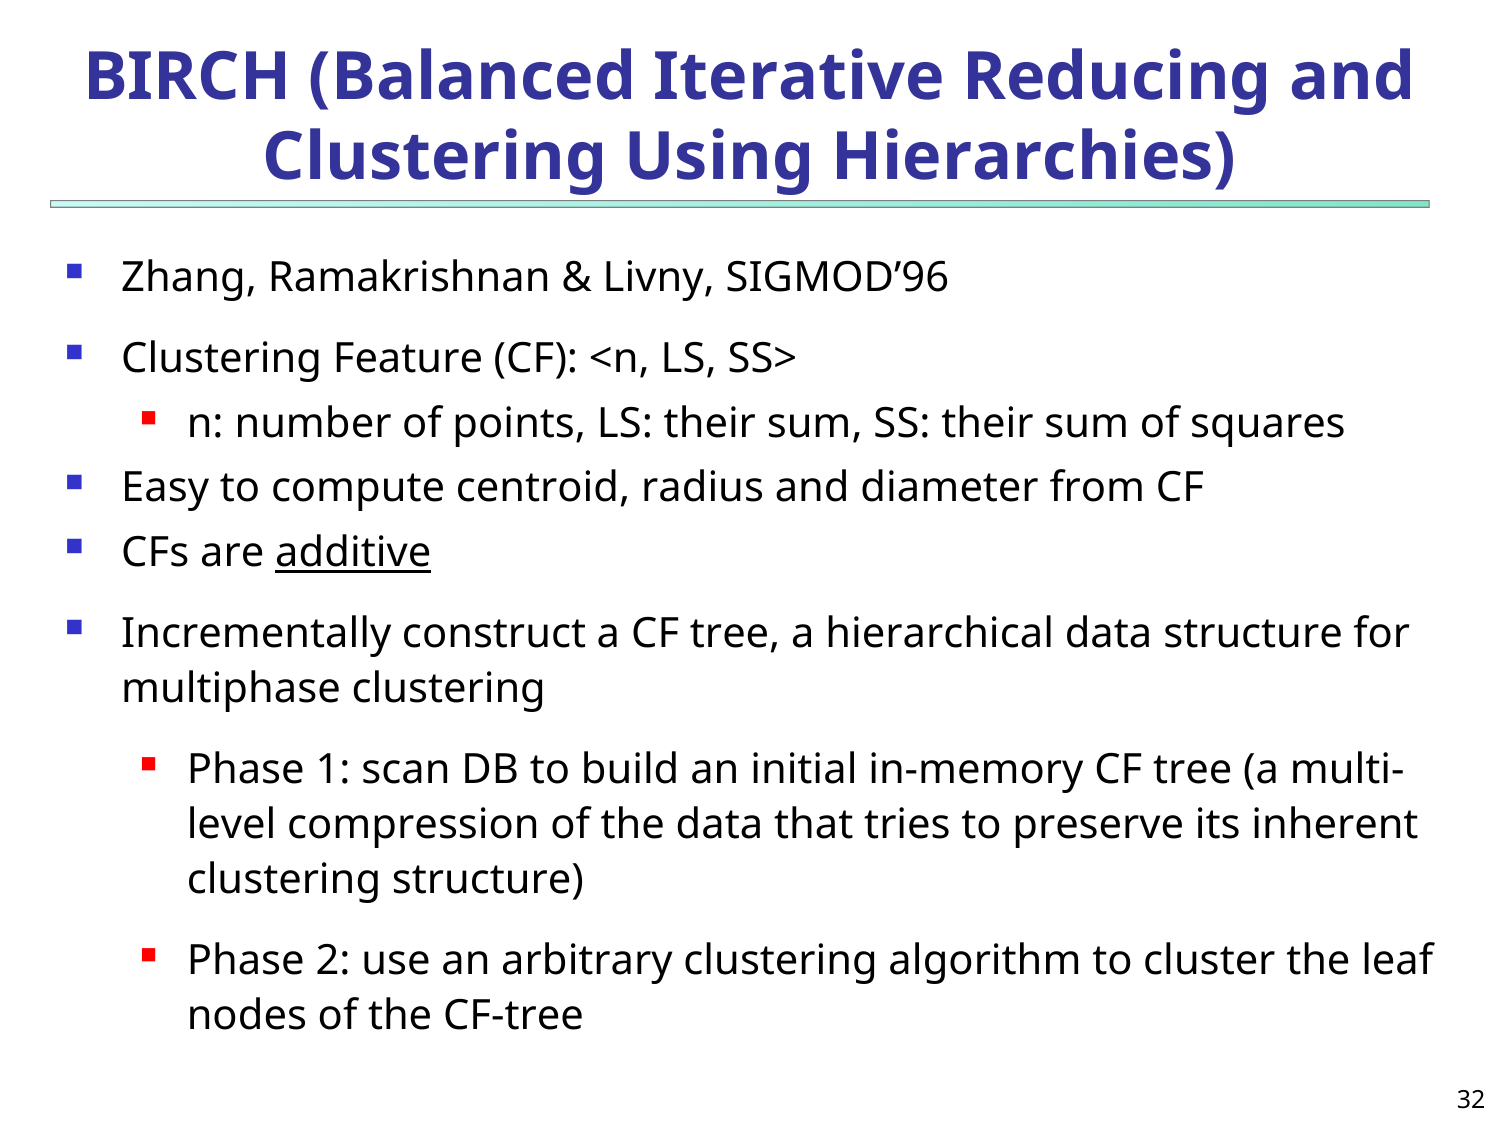

# BIRCH (Balanced Iterative Reducing and Clustering Using Hierarchies)
Zhang, Ramakrishnan & Livny, SIGMOD’96
Clustering Feature (CF): <n, LS, SS>
n: number of points, LS: their sum, SS: their sum of squares
Easy to compute centroid, radius and diameter from CF
CFs are additive
Incrementally construct a CF tree, a hierarchical data structure for multiphase clustering
Phase 1: scan DB to build an initial in-memory CF tree (a multi-level compression of the data that tries to preserve its inherent clustering structure)
Phase 2: use an arbitrary clustering algorithm to cluster the leaf nodes of the CF-tree